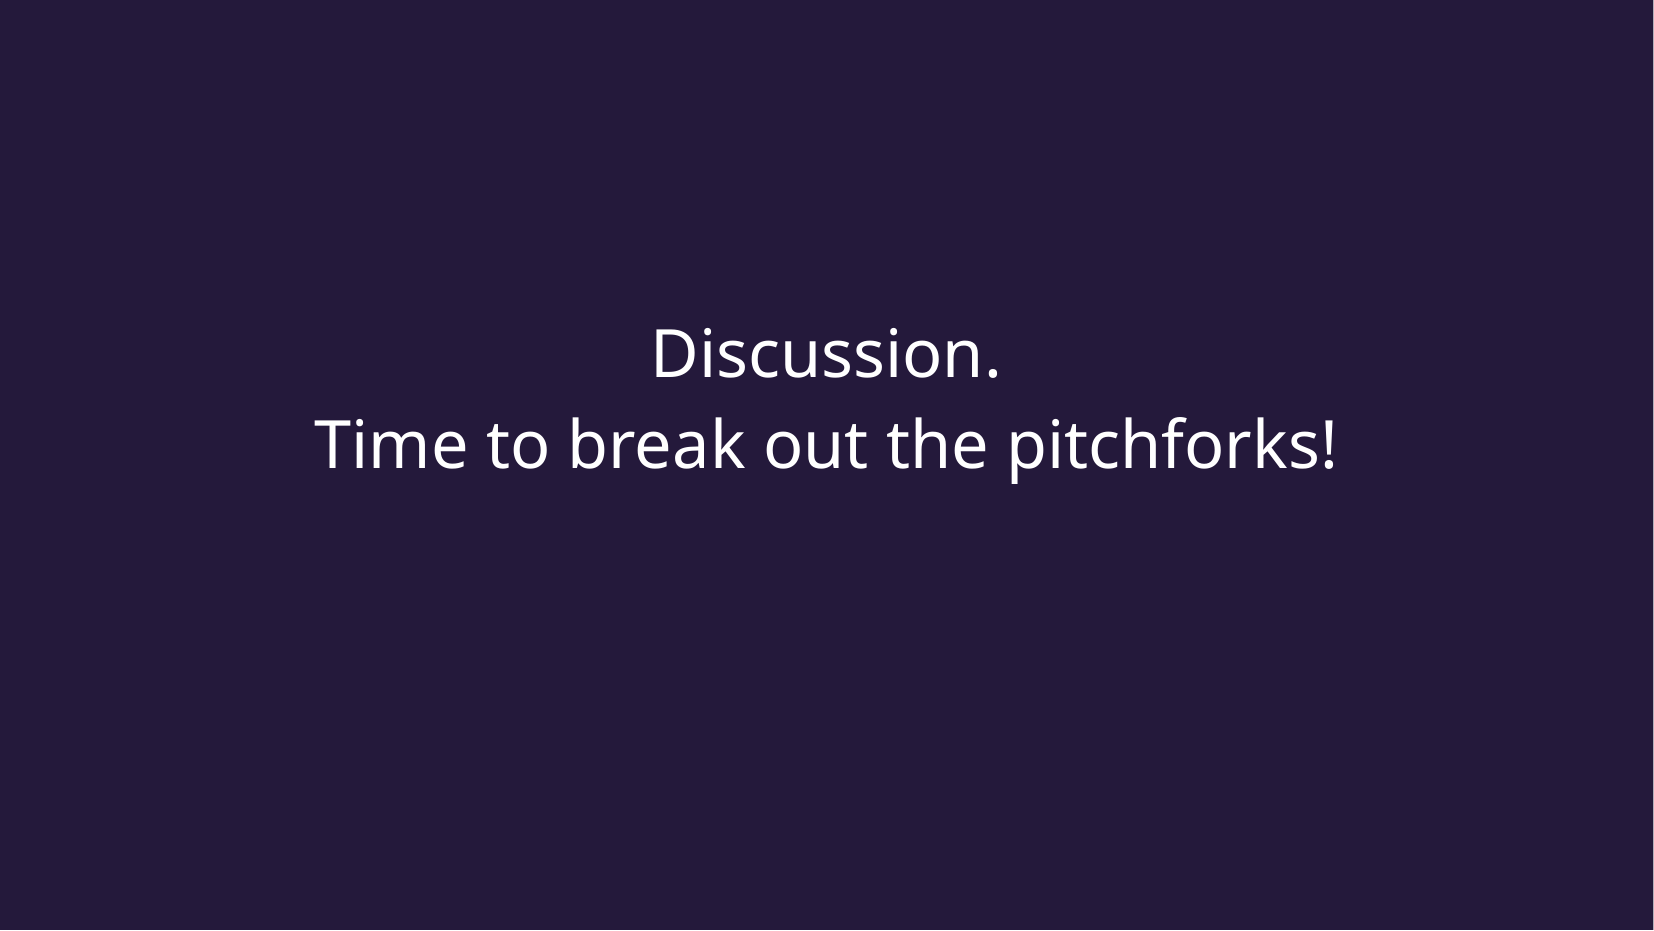

# Discussion.
Time to break out the pitchforks!